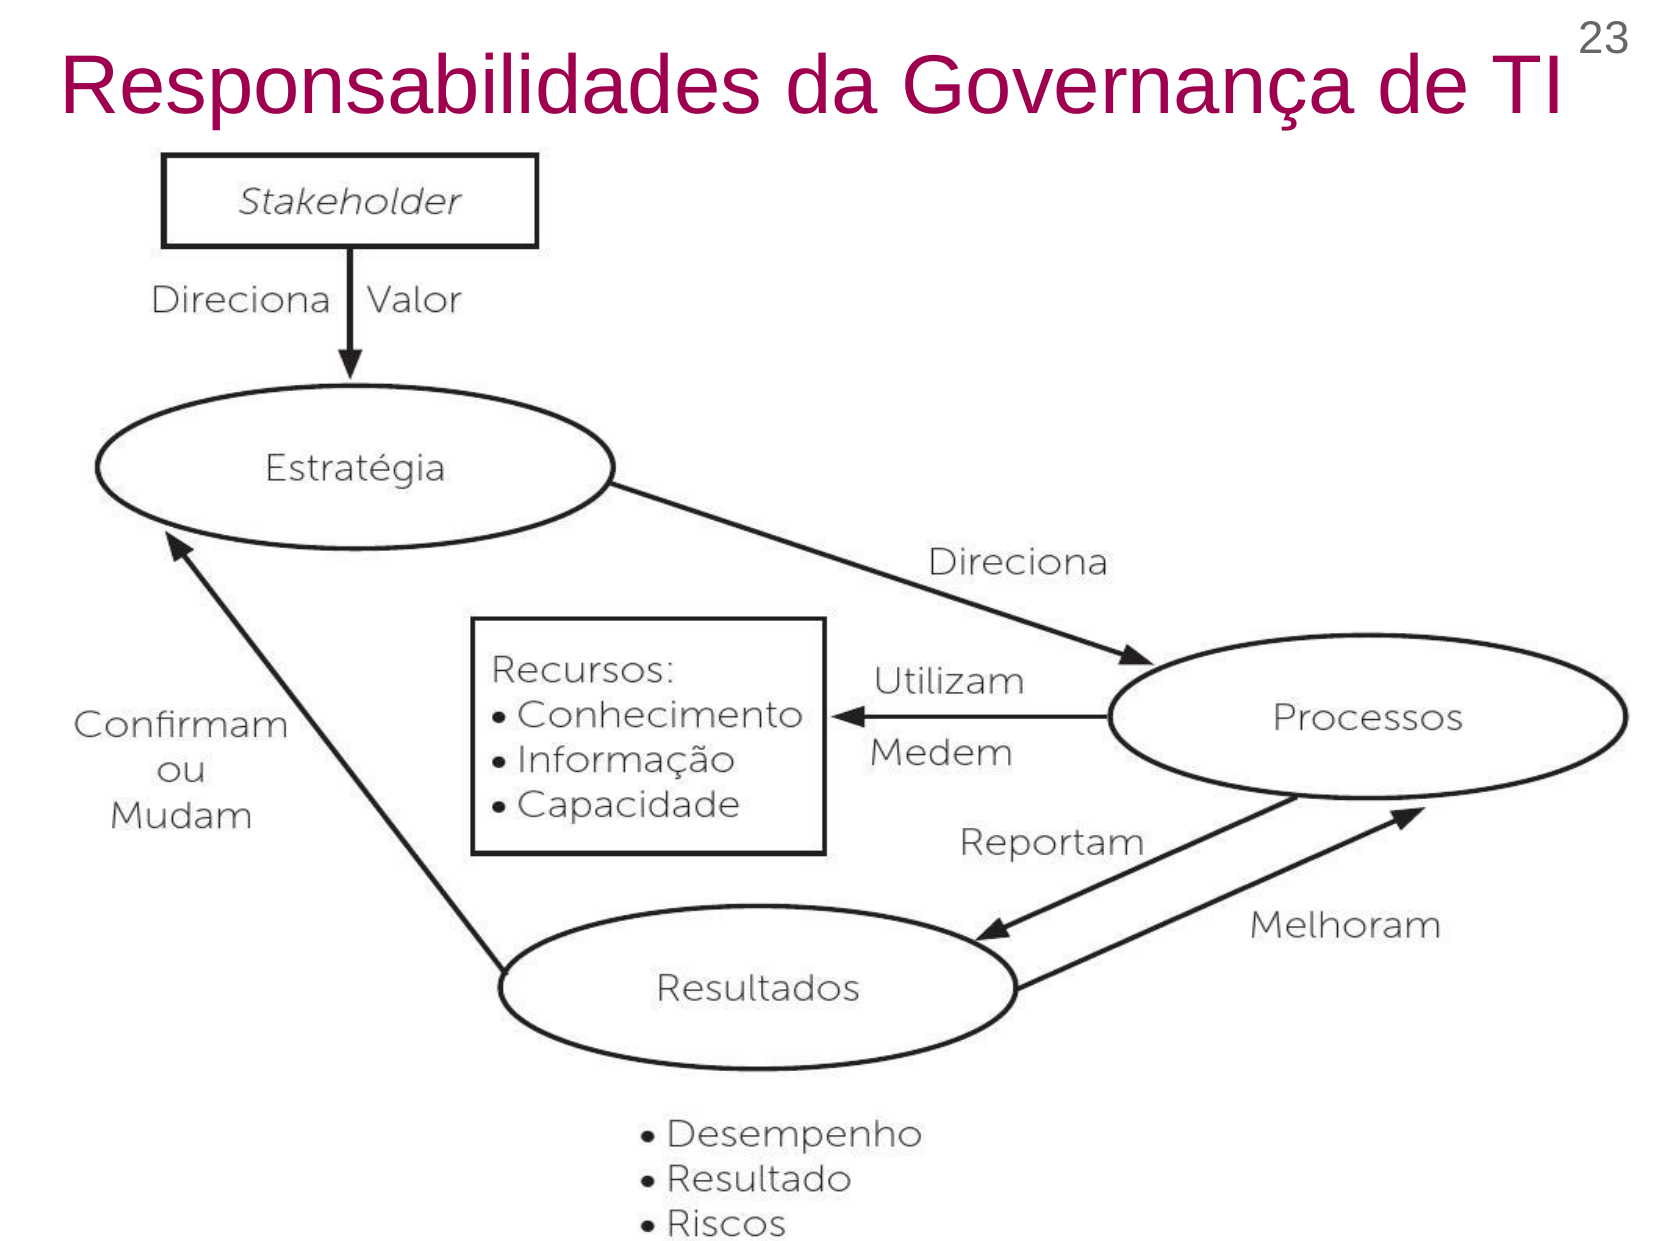

23
# Responsabilidades da Governança de TI